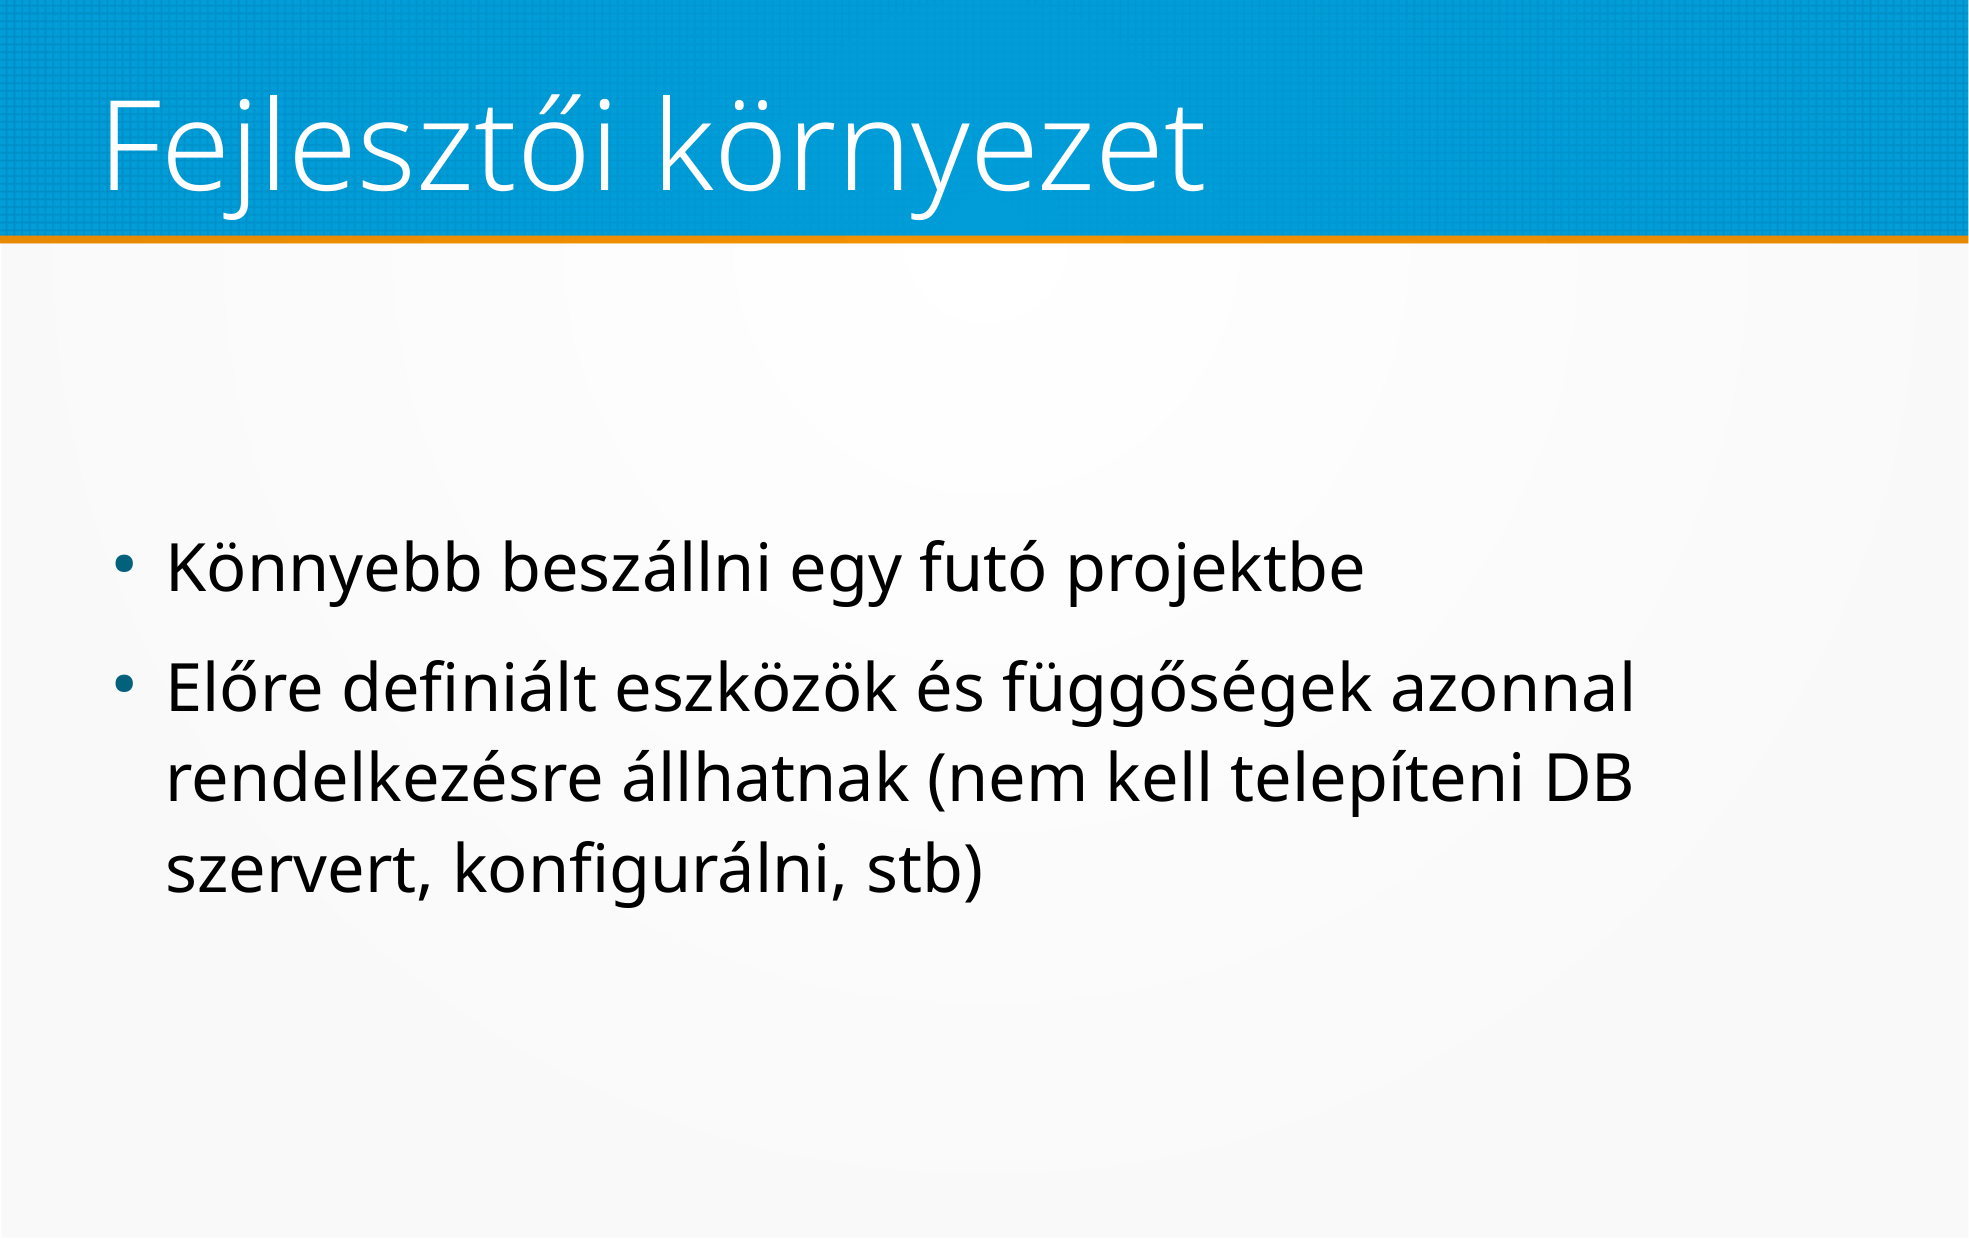

# Fejlesztői környezet
Könnyebb beszállni egy futó projektbe
Előre definiált eszközök és függőségek azonnal rendelkezésre állhatnak (nem kell telepíteni DB szervert, konfigurálni, stb)